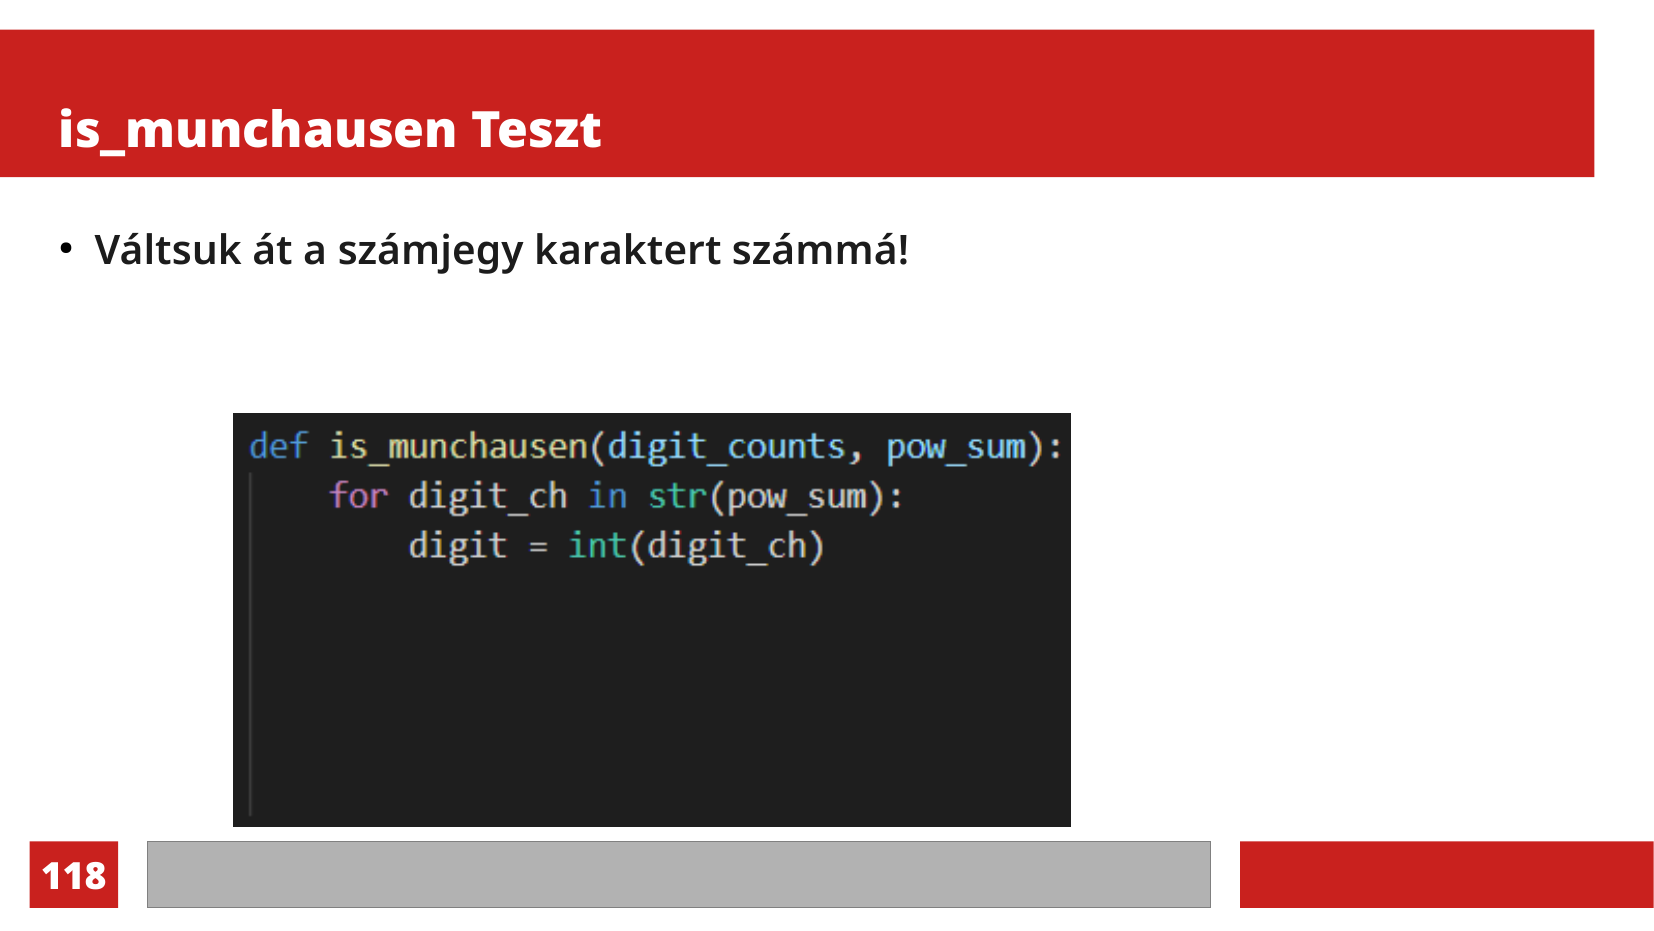

# is_munchausen Teszt
Váltsuk át a számjegy karaktert számmá!
118